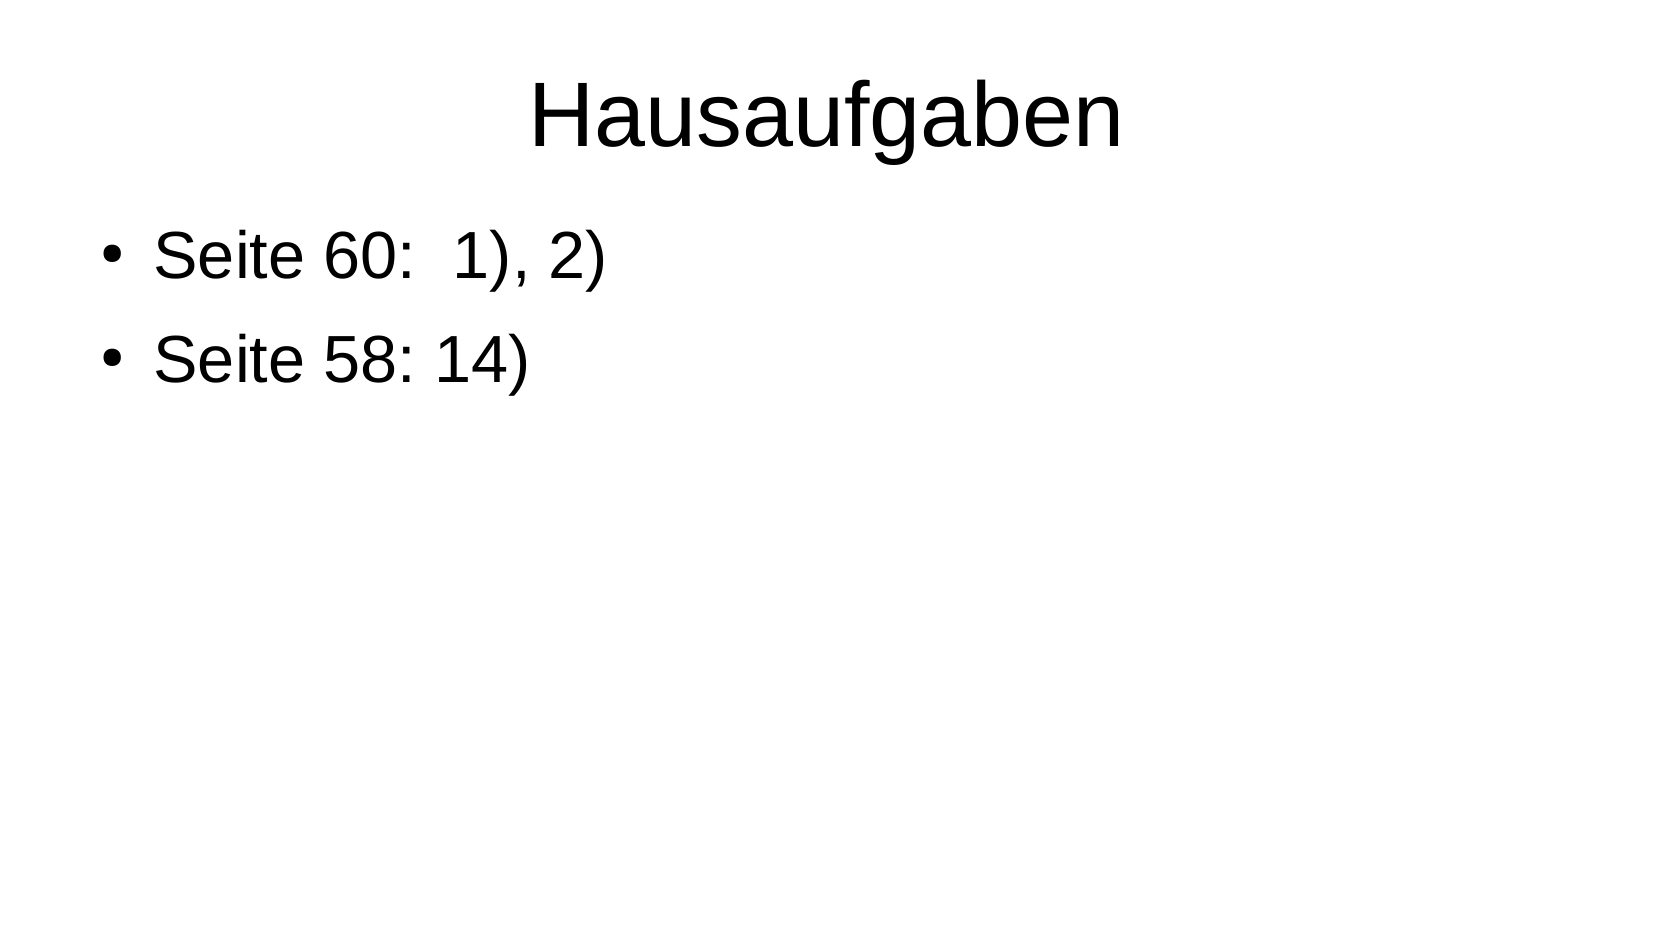

# Hausaufgaben
Seite 60: 1), 2)
Seite 58: 14)